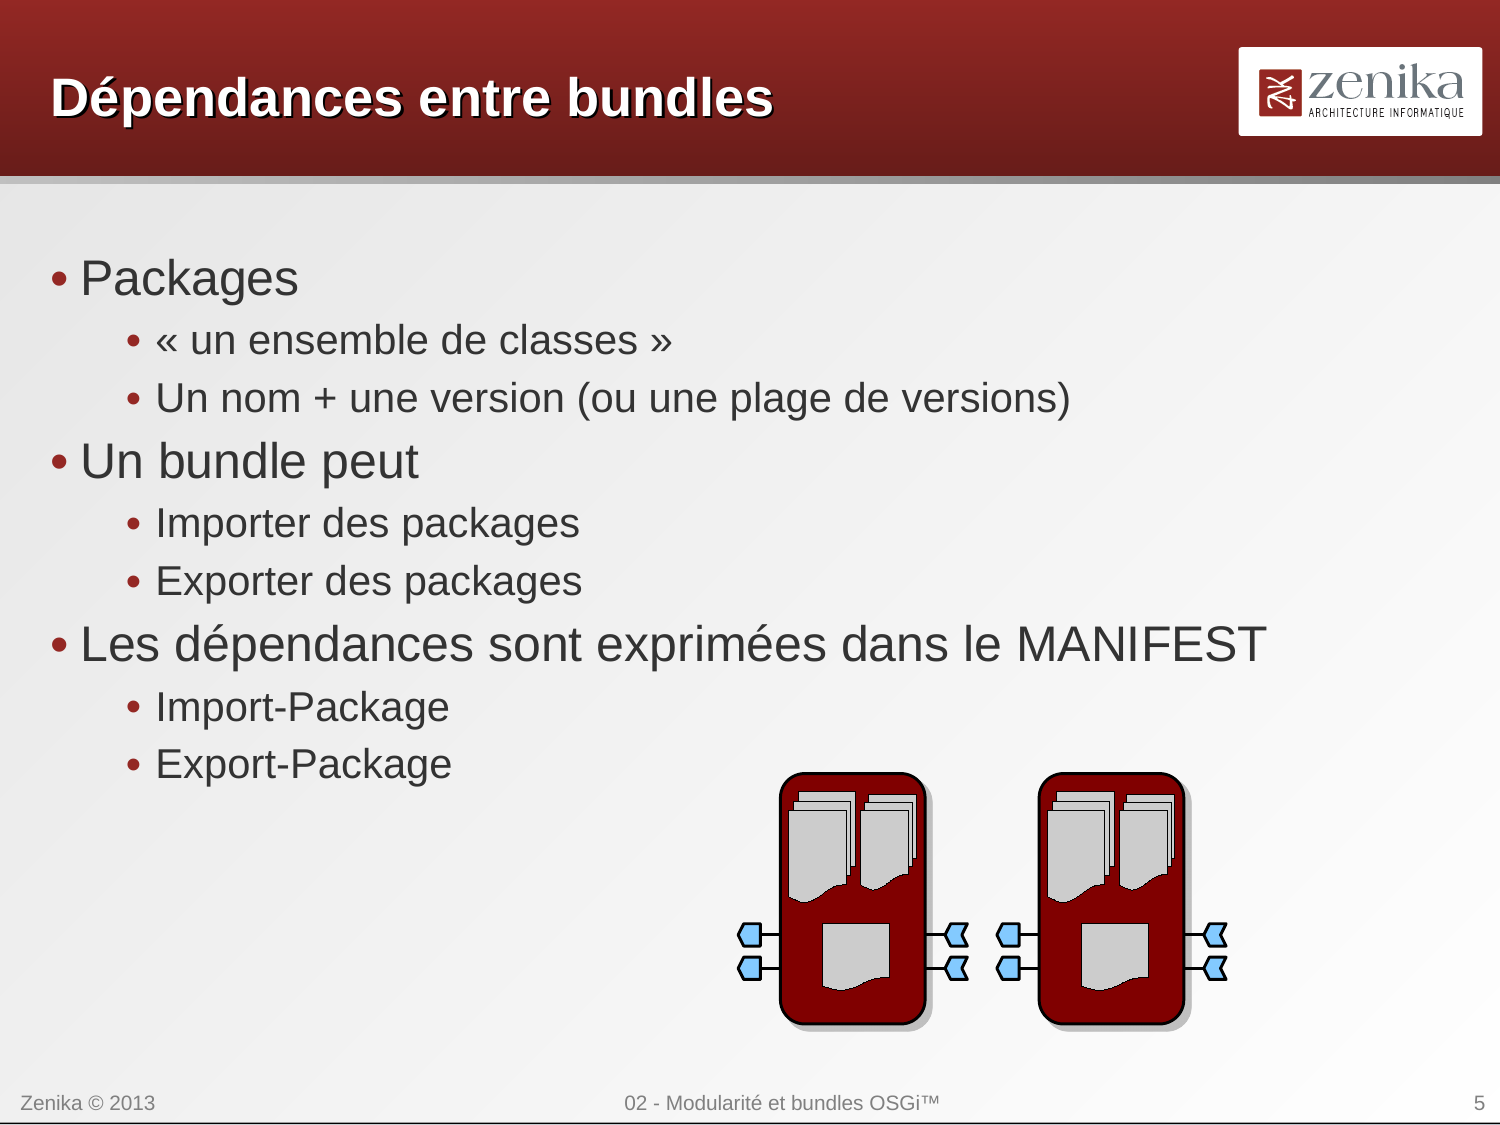

# Dépendances entre bundles
Packages
« un ensemble de classes »
Un nom + une version (ou une plage de versions)
Un bundle peut
Importer des packages
Exporter des packages
Les dépendances sont exprimées dans le MANIFEST
Import-Package
Export-Package